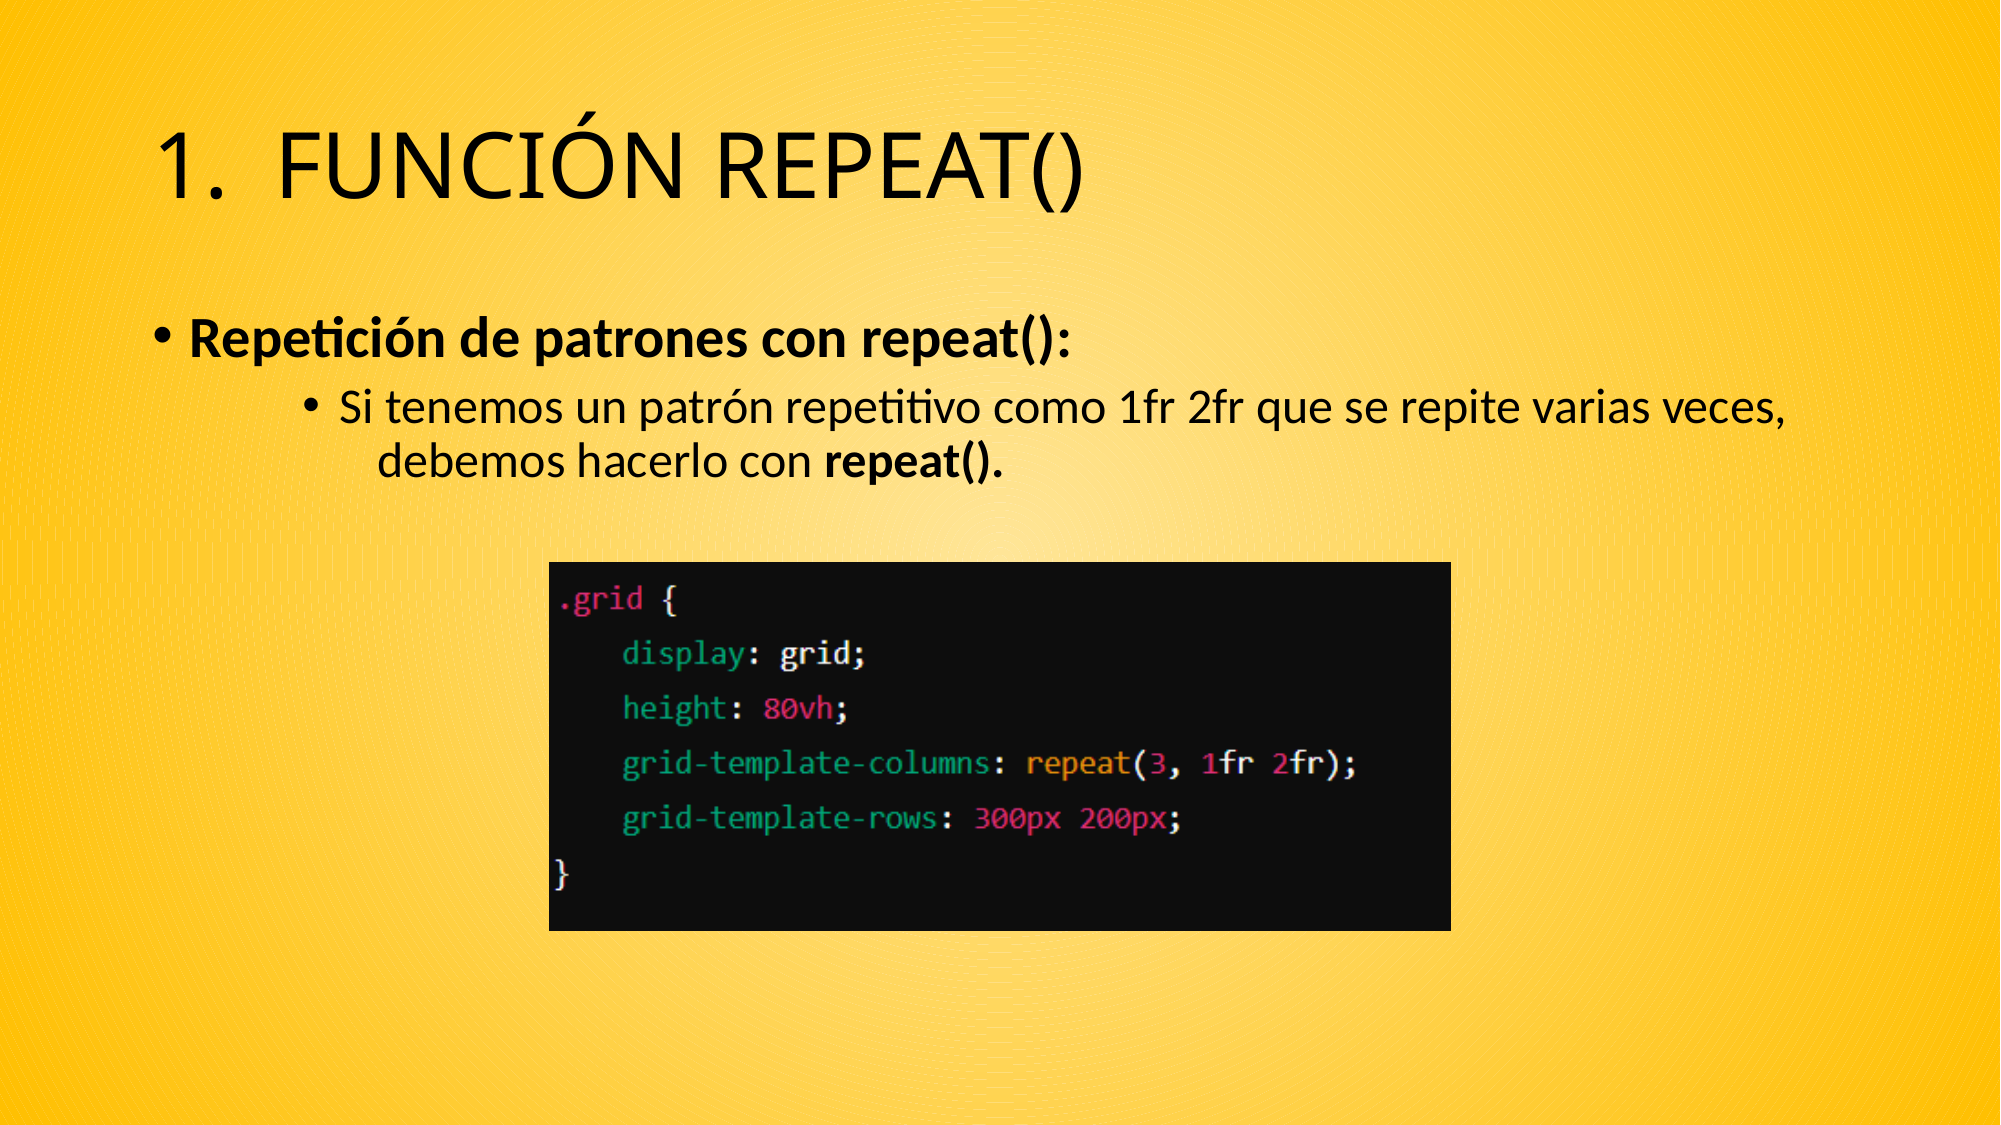

# FUNCIÓN REPEAT()
Repetición de patrones con repeat():
Si tenemos un patrón repetitivo como 1fr 2fr que se repite varias veces, debemos hacerlo con repeat().